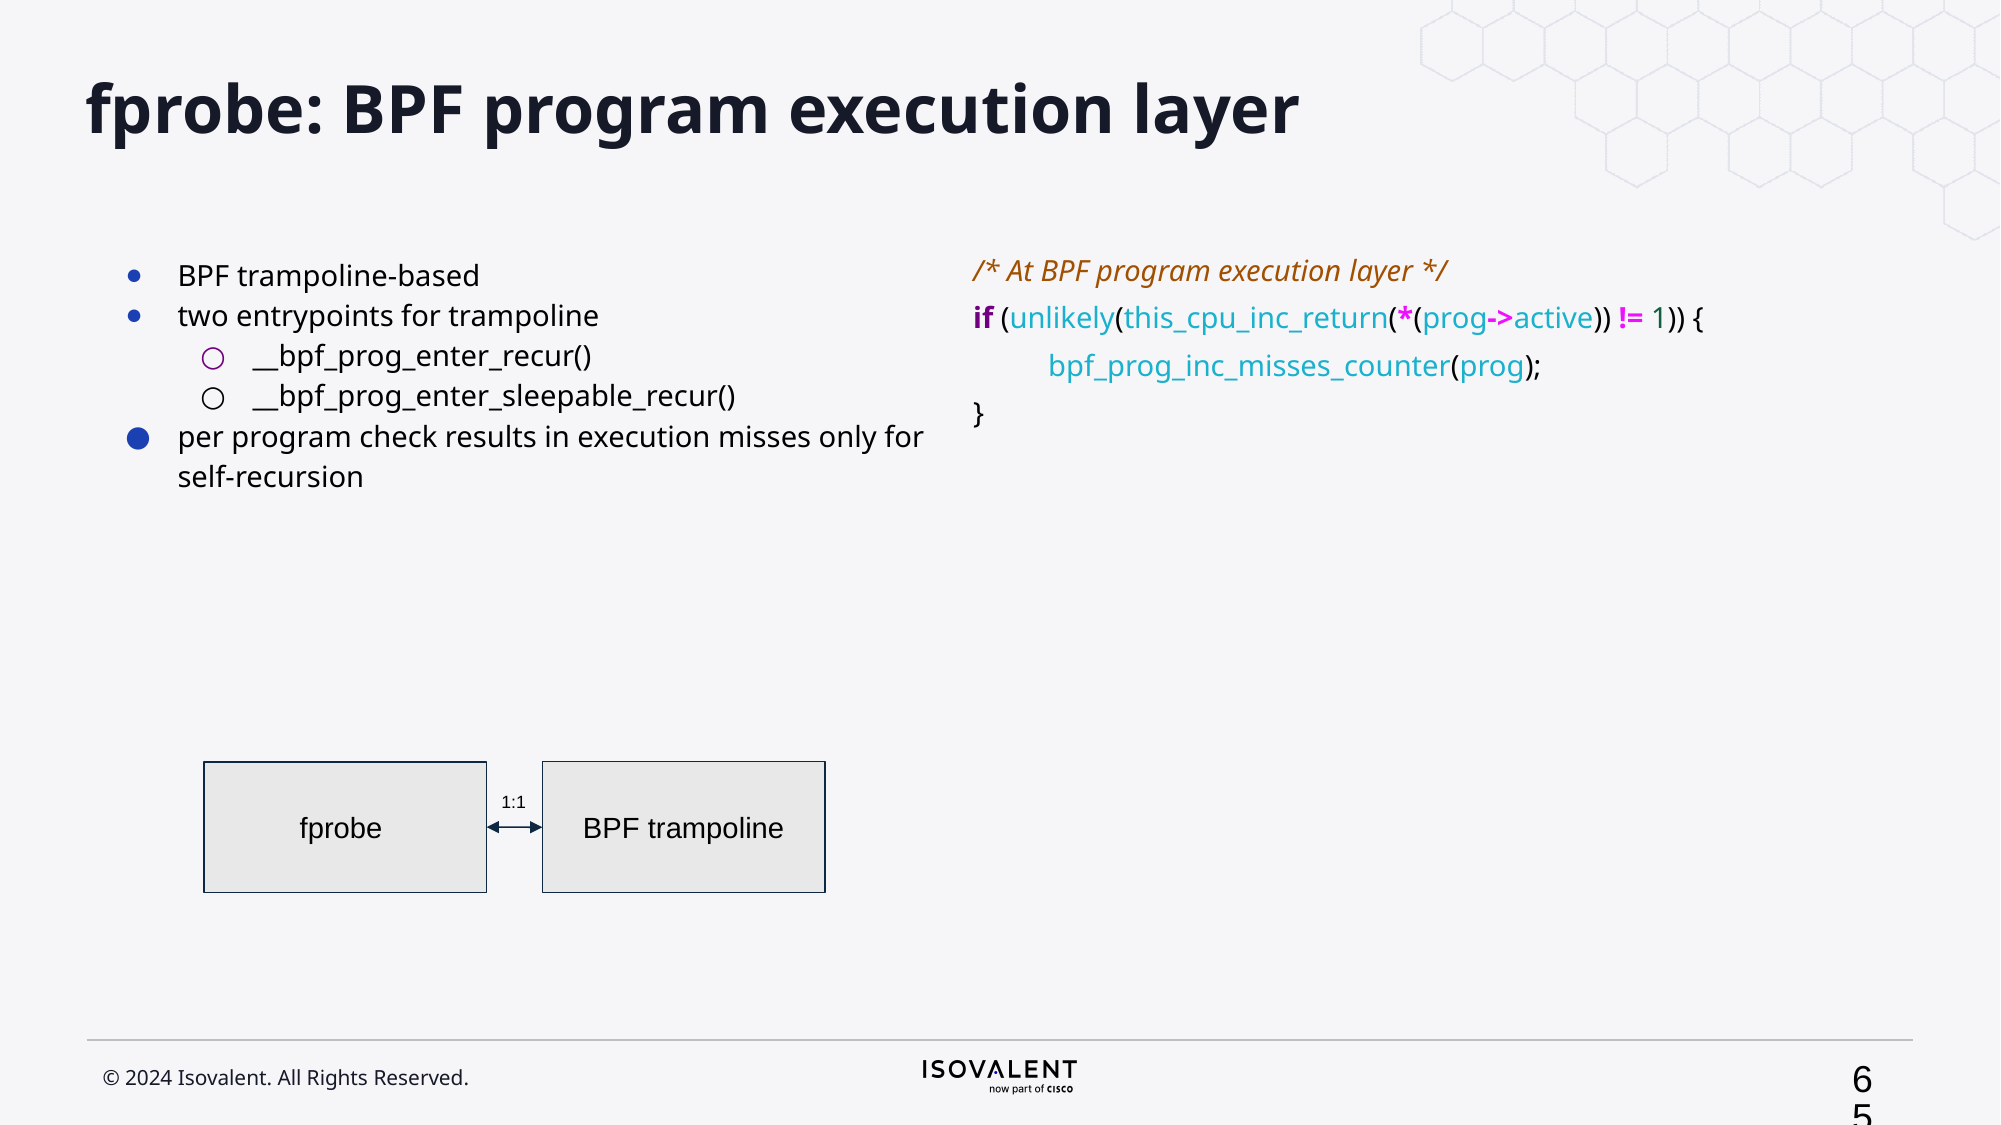

# fprobe: BPF program execution layer
BPF trampoline-based
two entrypoints for trampoline
__bpf_prog_enter_recur()
__bpf_prog_enter_sleepable_recur()
per program check results in execution misses only for self-recursion
/* At BPF program execution layer */
if (unlikely(this_cpu_inc_return(*(prog->active)) != 1)) {
	bpf_prog_inc_misses_counter(prog);
}
BPF trampoline
fprobe
1:1